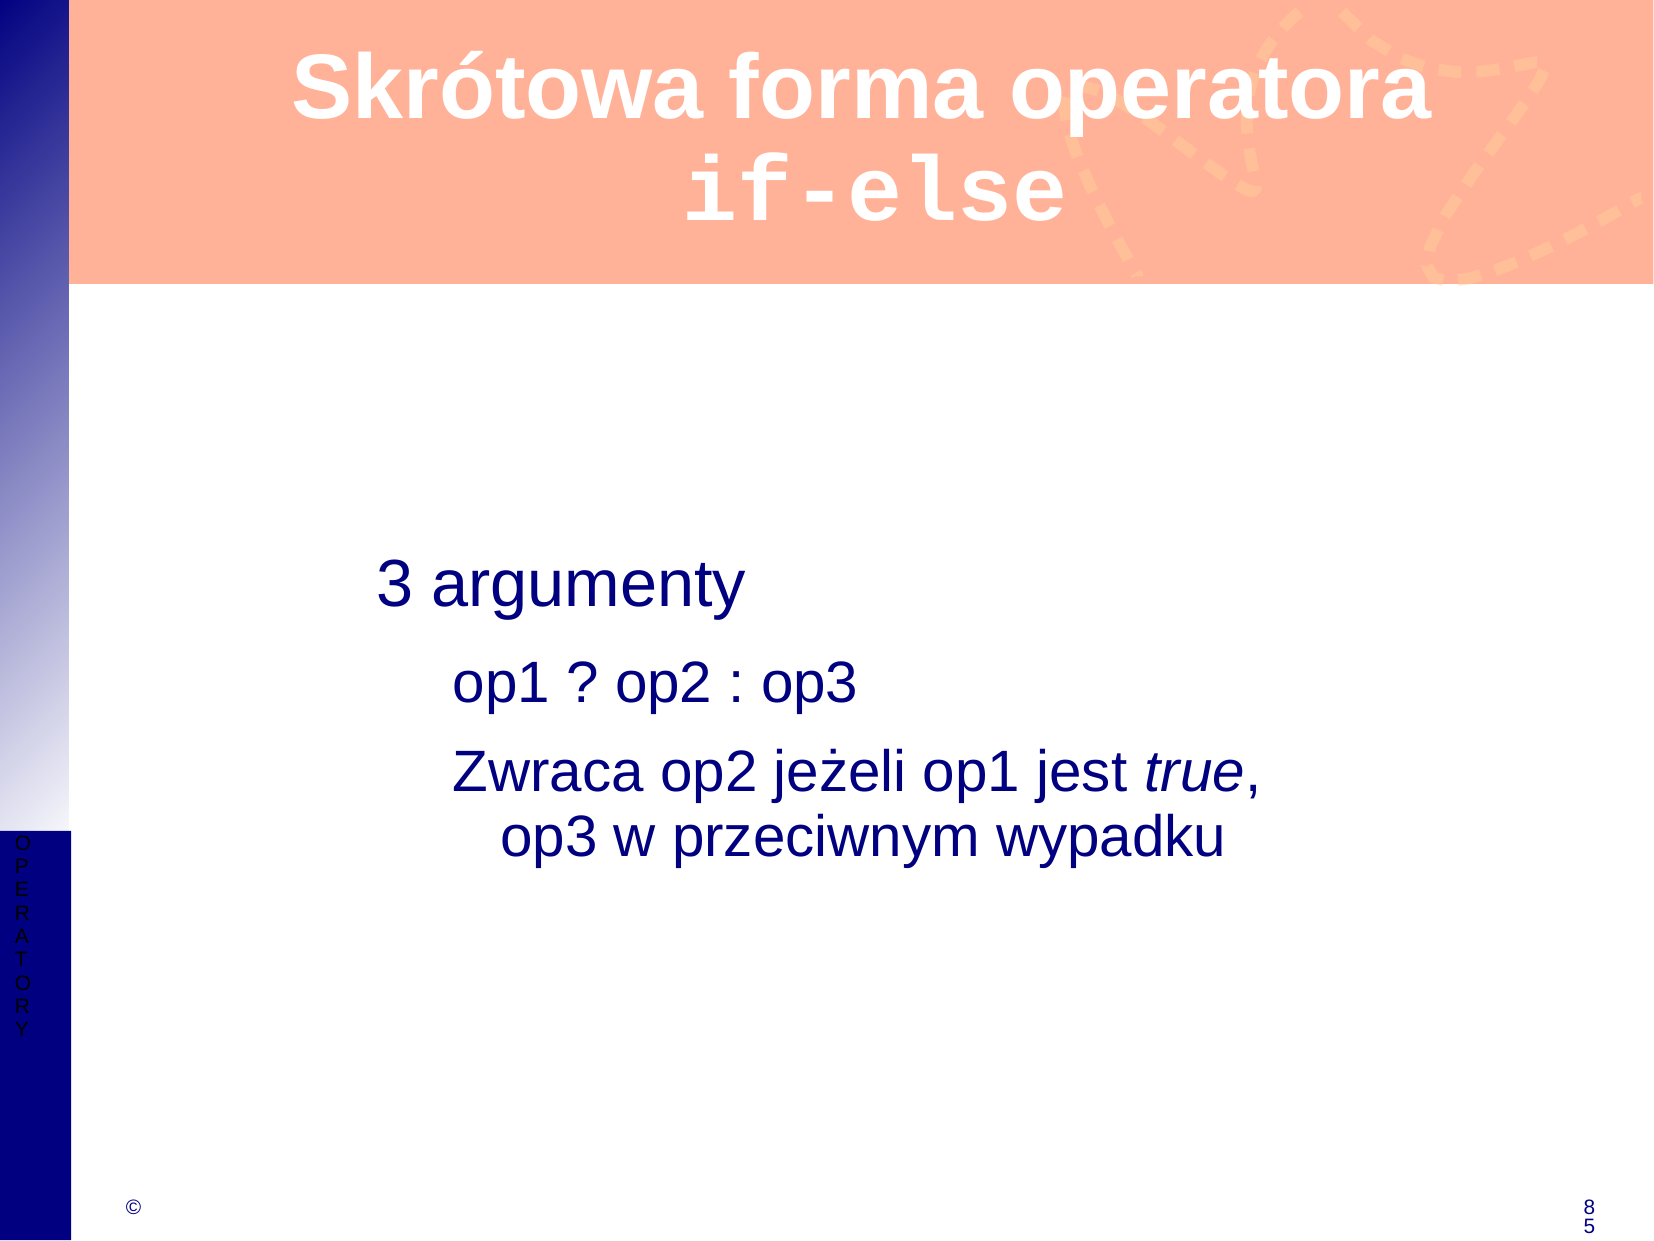

# Skrótowa forma operatora if-else
3 argumenty
op1 ? op2 : op3
Zwraca op2 jeżeli op1 jest true, op3 w przeciwnym wypadku
O
P
E
R
A
T
O
R
Y